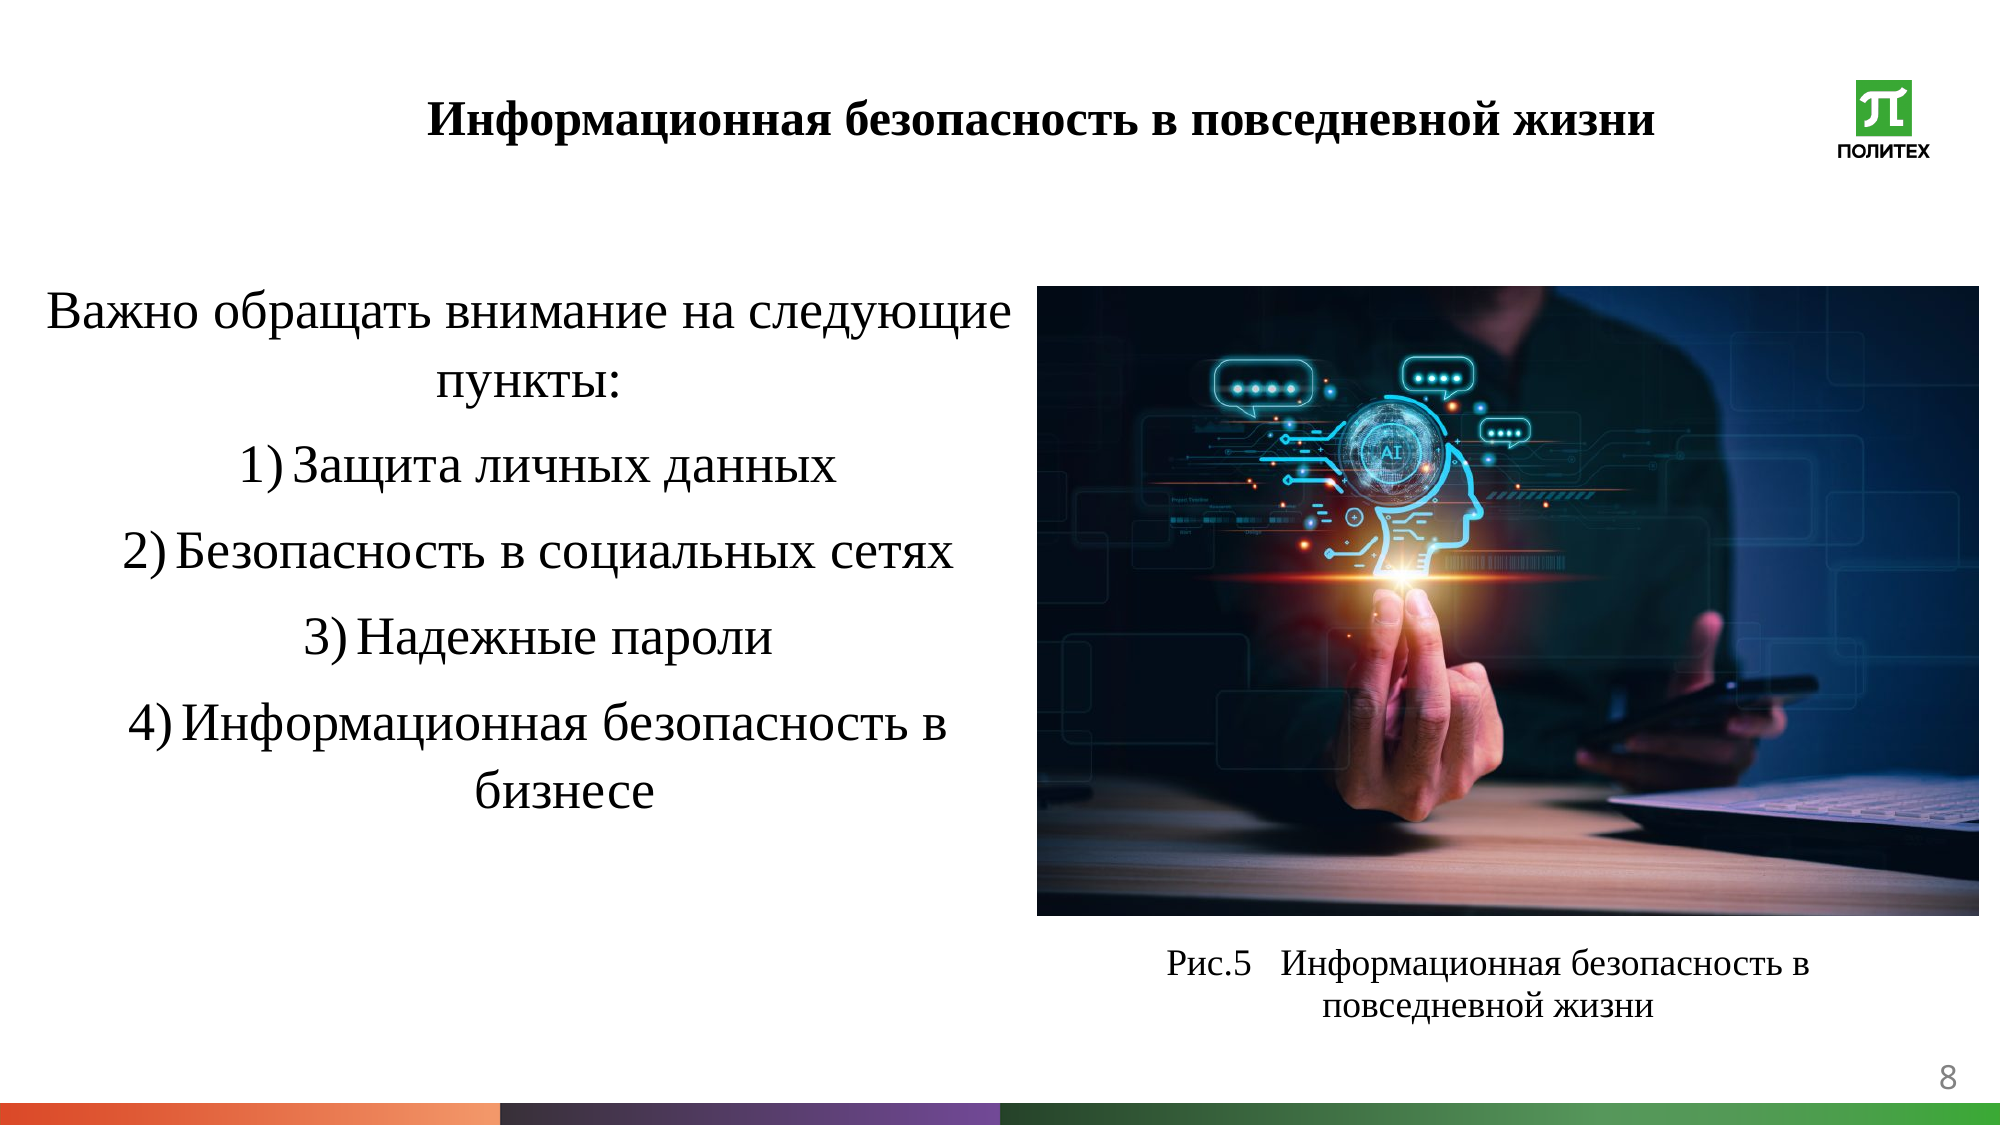

# Информационная безопасность в повседневной жизни
АКТ МЕСТИ
ЗАХВАТ МОСКВЫ
### Chart
| Category | Столбец 1 |
|---|---|
| None | None |
| None | None |
| None | None |Важно обращать внимание на следующие пункты:
Защита личных данных
Безопасность в социальных сетях
Надежные пароли
Информационная безопасность в бизнесе
Рис.5 Информационная безопасность в повседневной жизни
8